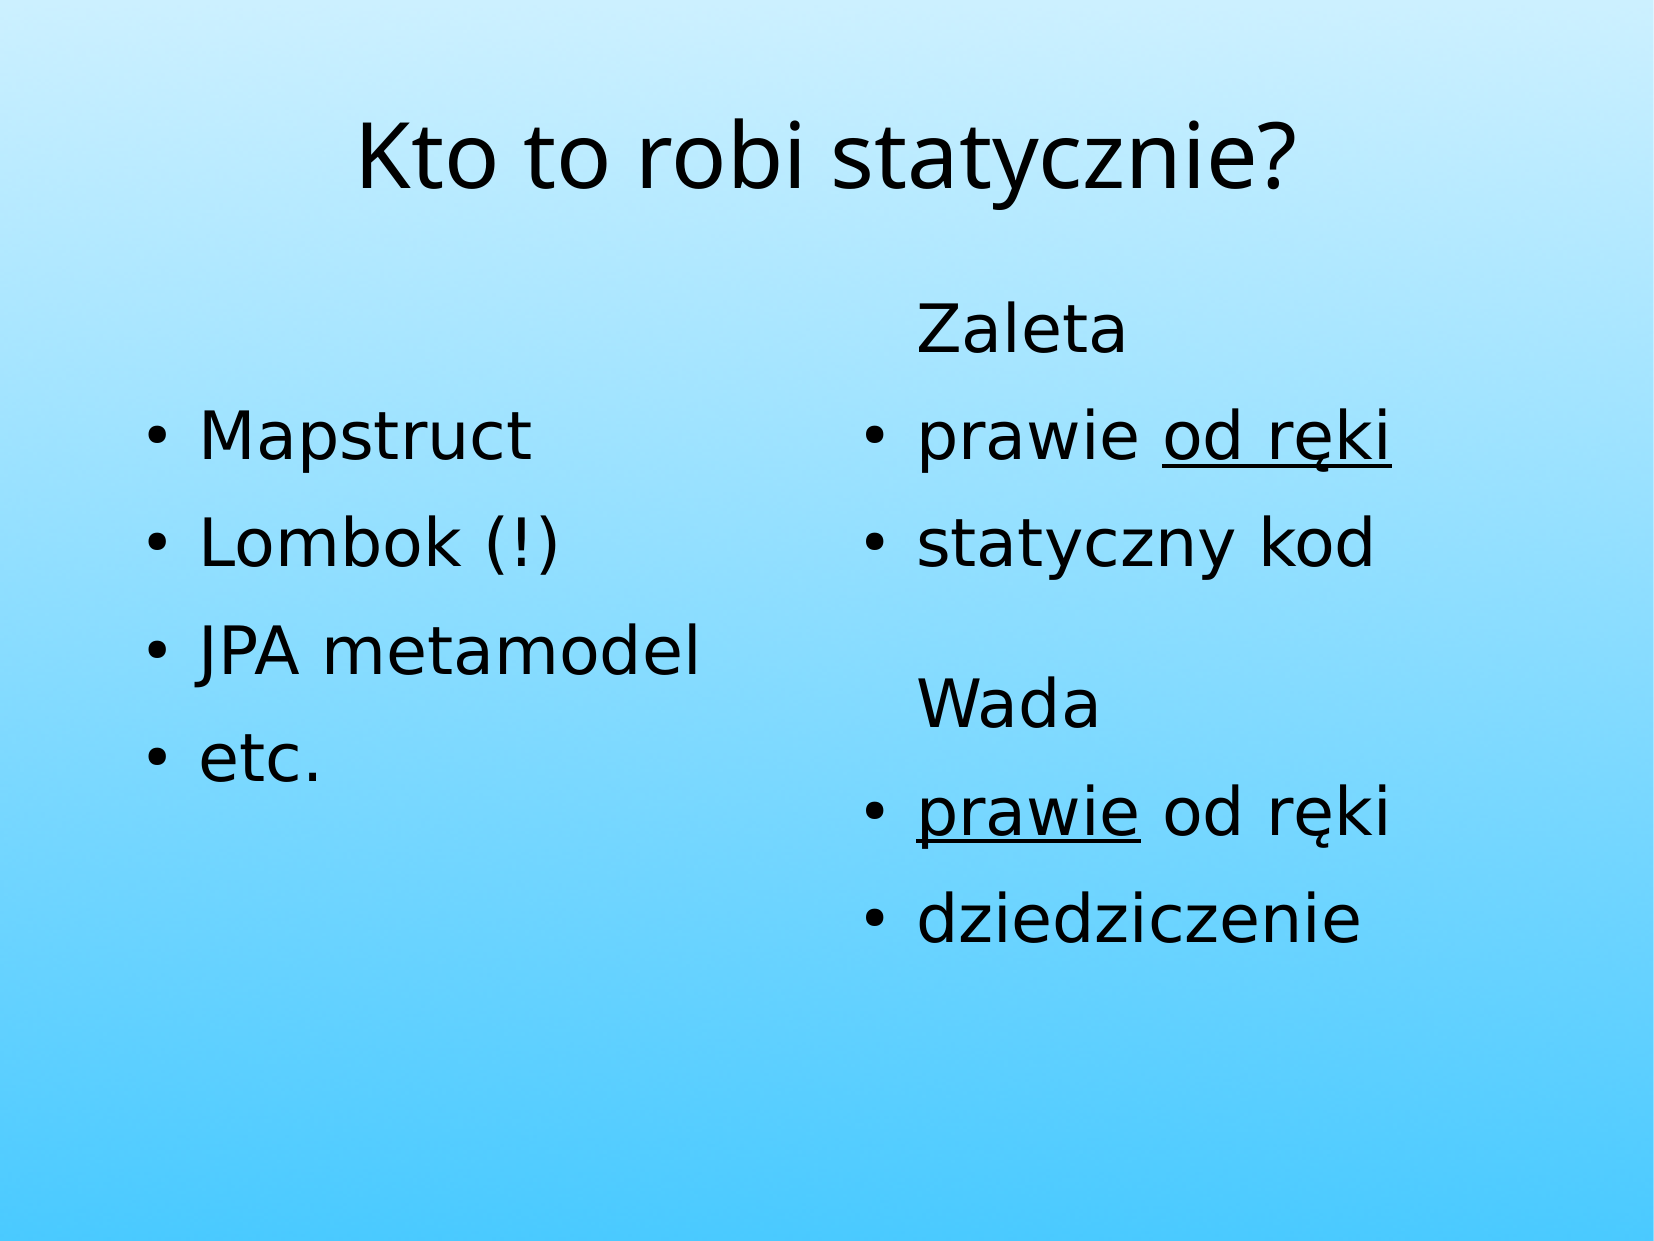

# Kto to robi statycznie?
Mapstruct
Lombok (!)
JPA metamodel
etc.
Zaleta
prawie od ręki
statyczny kod
Wada
prawie od ręki
dziedziczenie